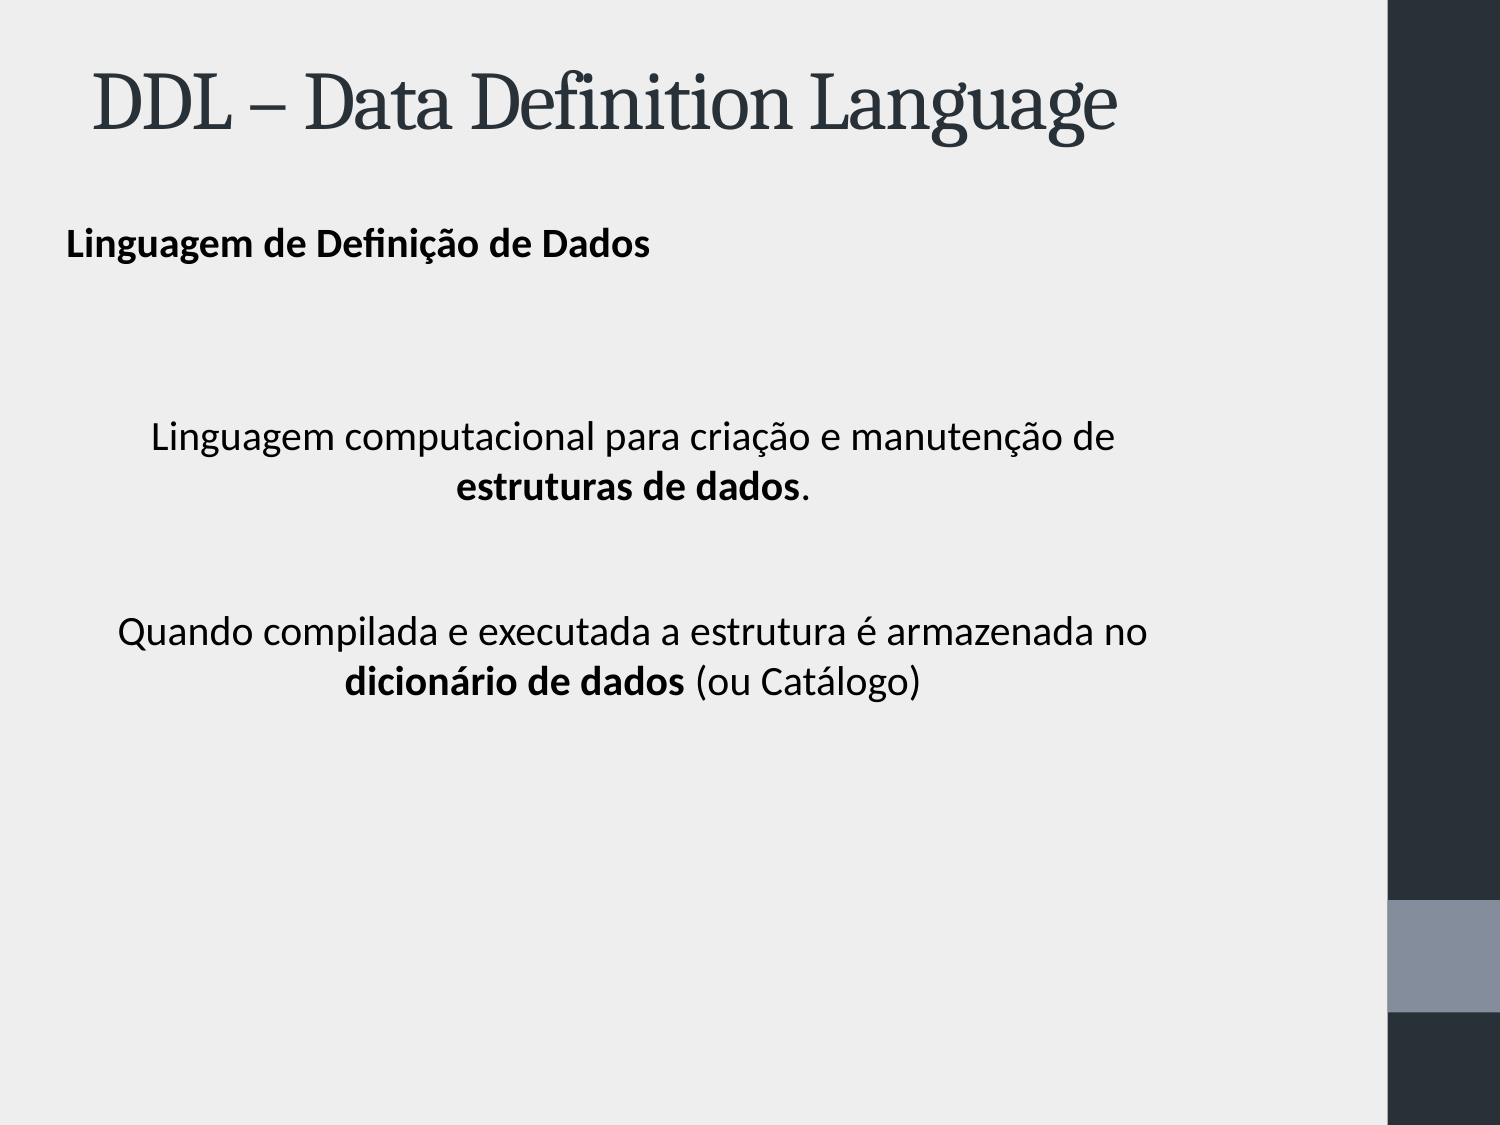

# DDL – Data Definition Language
Linguagem de Definição de Dados
Linguagem computacional para criação e manutenção de estruturas de dados.
Quando compilada e executada a estrutura é armazenada no dicionário de dados (ou Catálogo)